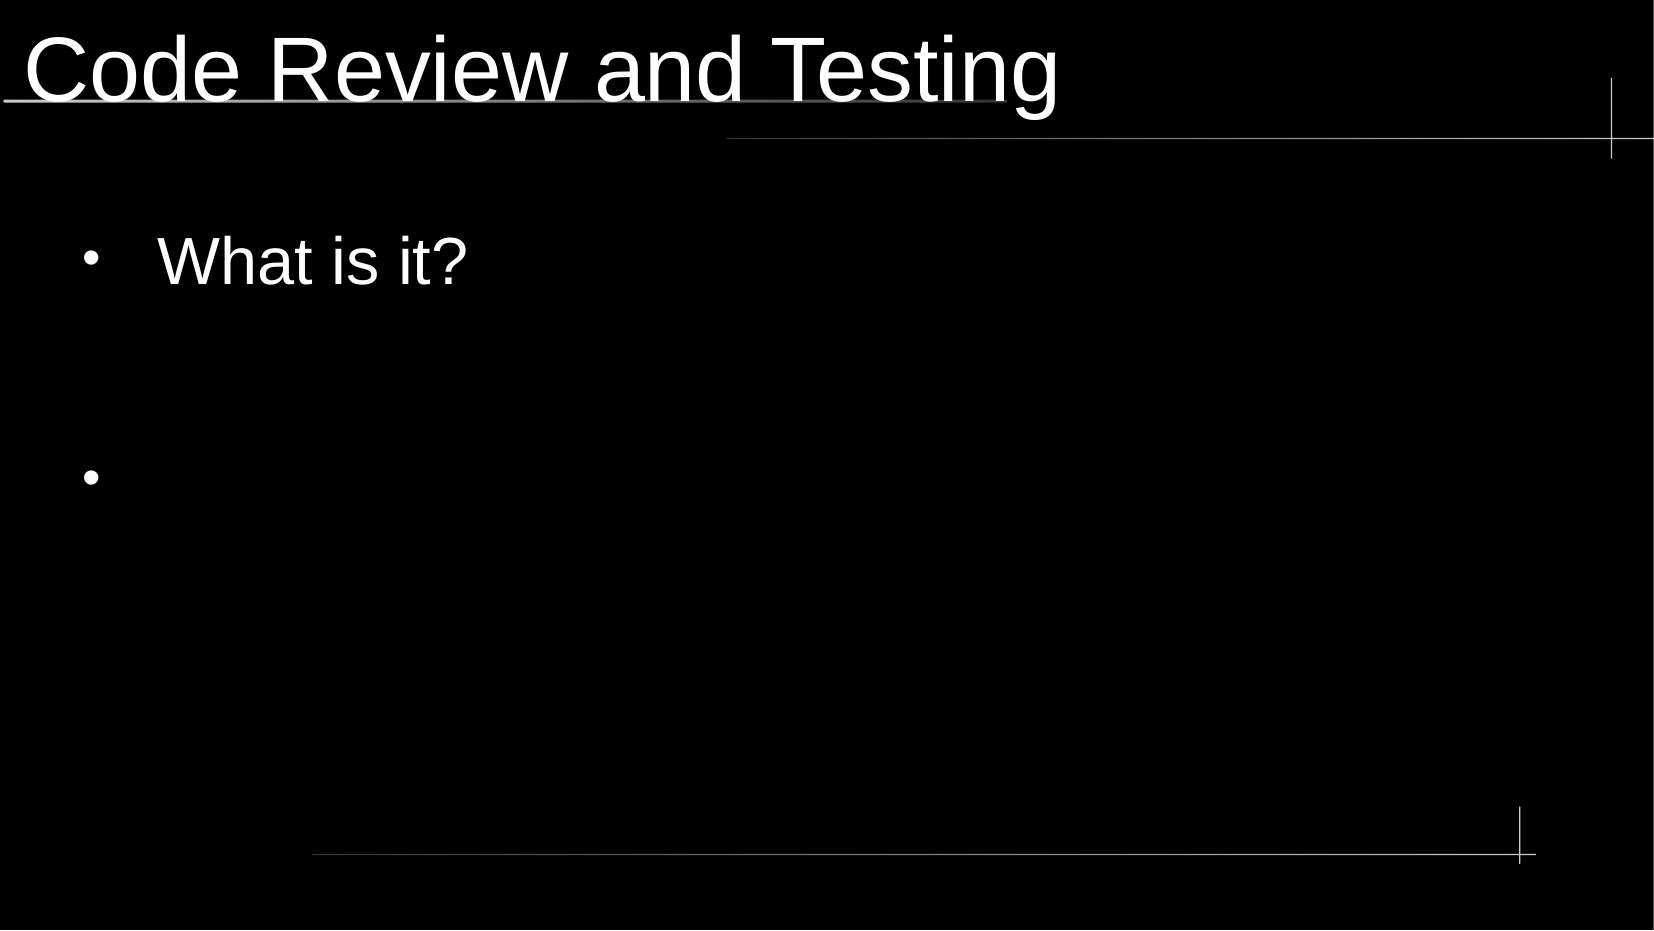

# Code Review and Testing
What is it?